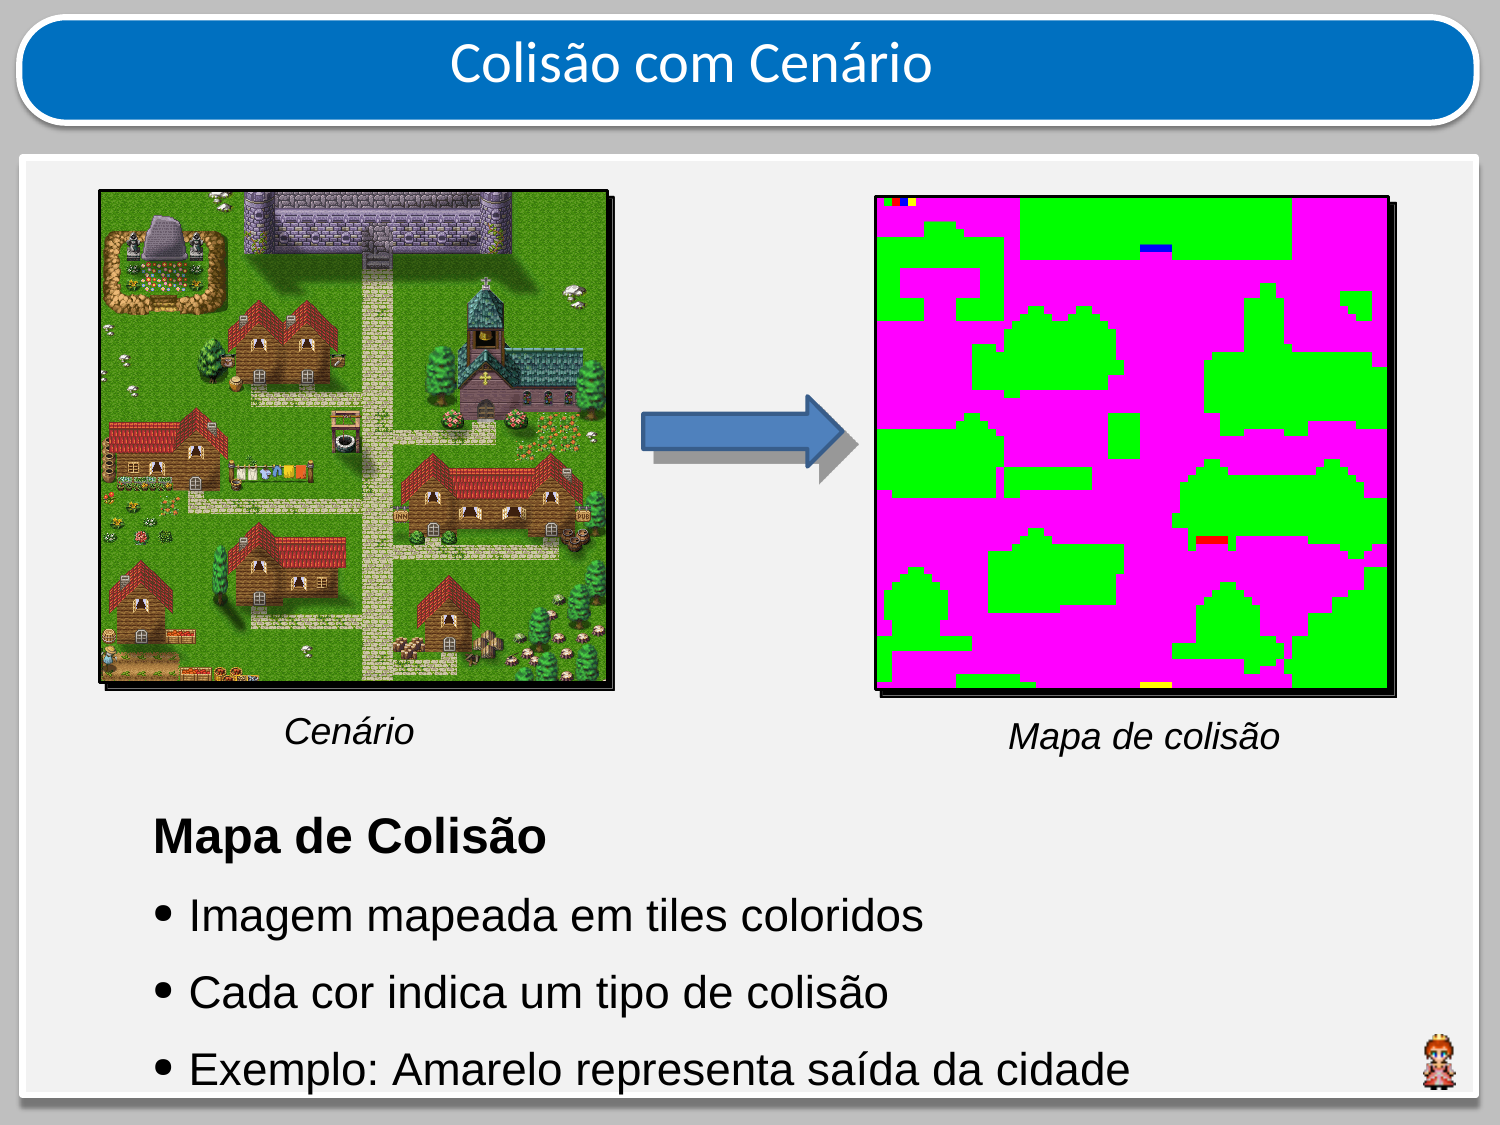

Colisão com Cenário
Cenário
Mapa de colisão
Mapa de Colisão
Imagem mapeada em tiles coloridos
Cada cor indica um tipo de colisão
Exemplo: Amarelo representa saída da cidade